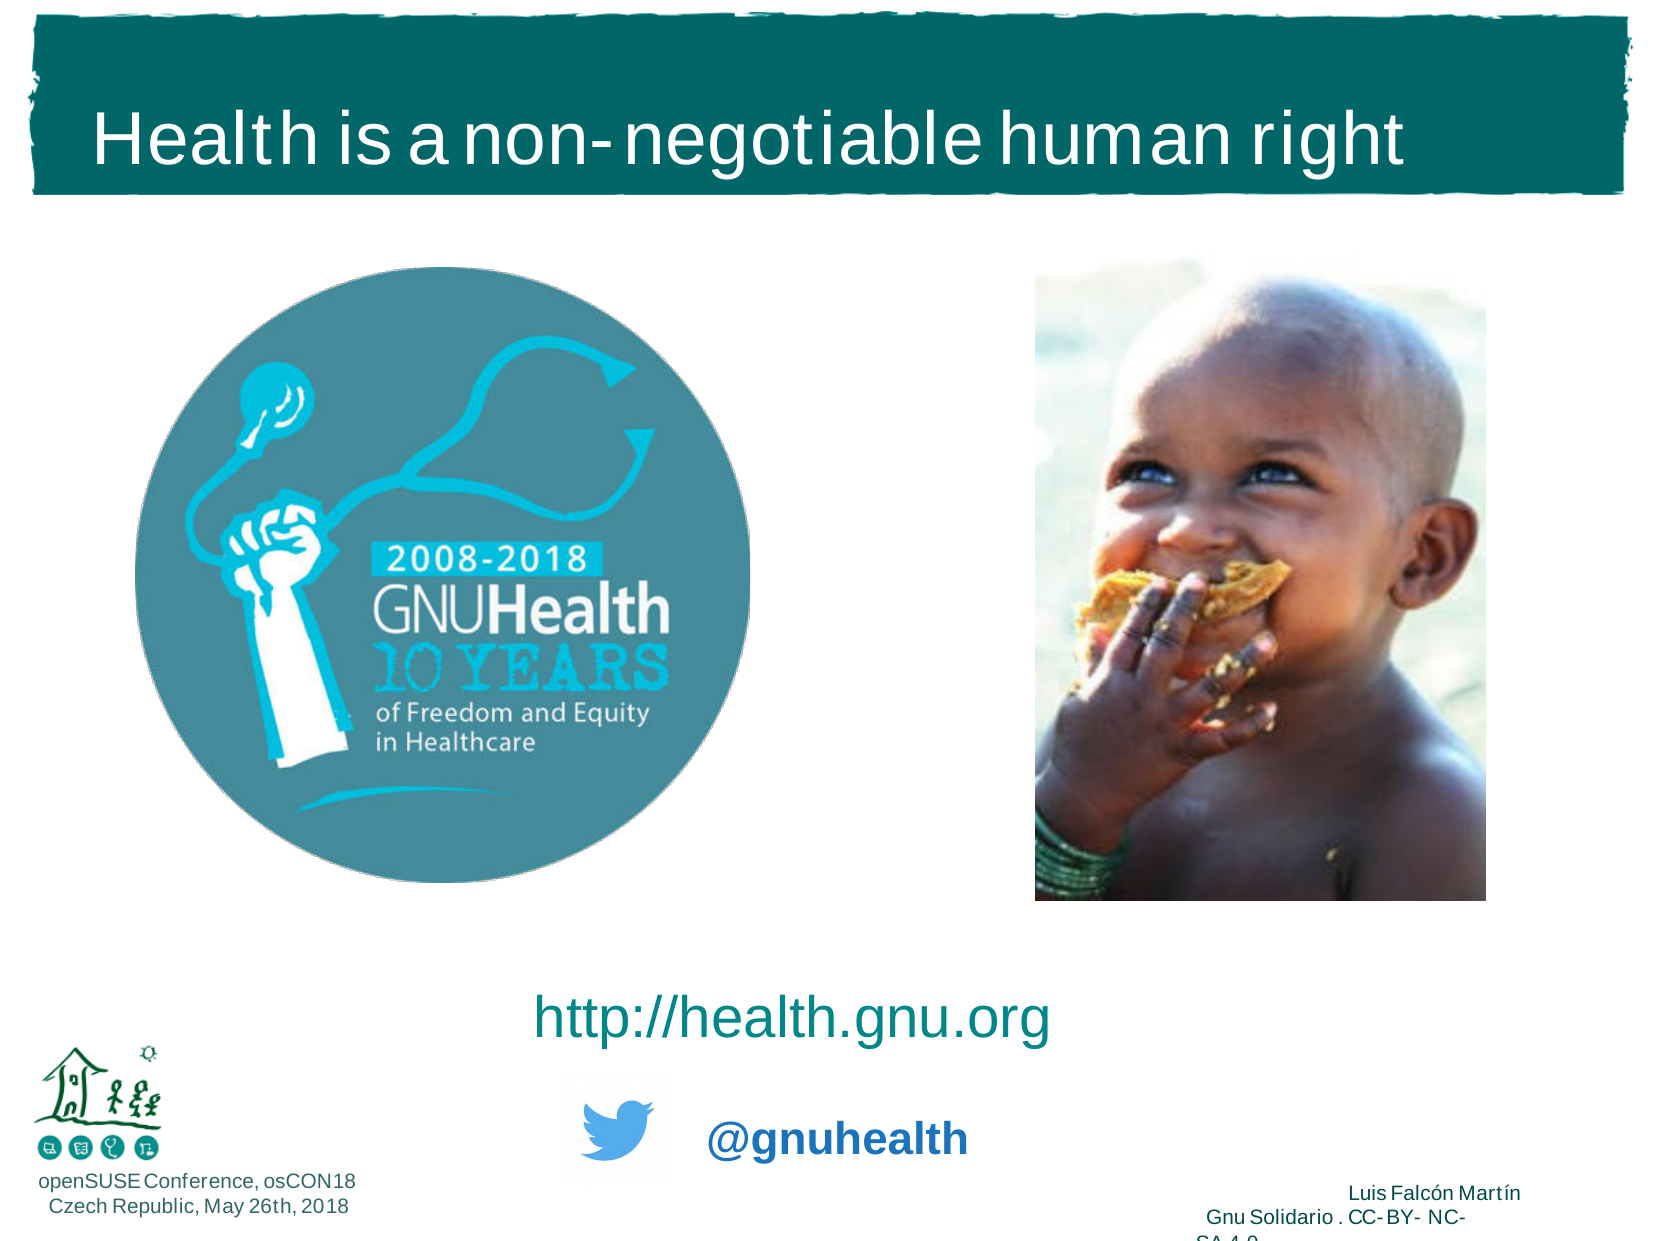

# Healthisanon-negotiablehumanright
http://health.gnu.org
@gnuhealth
openSUSEConference,osCON18 CzechRepublic,May26th,2018
LuisFalcónMartín GnuSolidario.CC-BY-NC-SA4.0